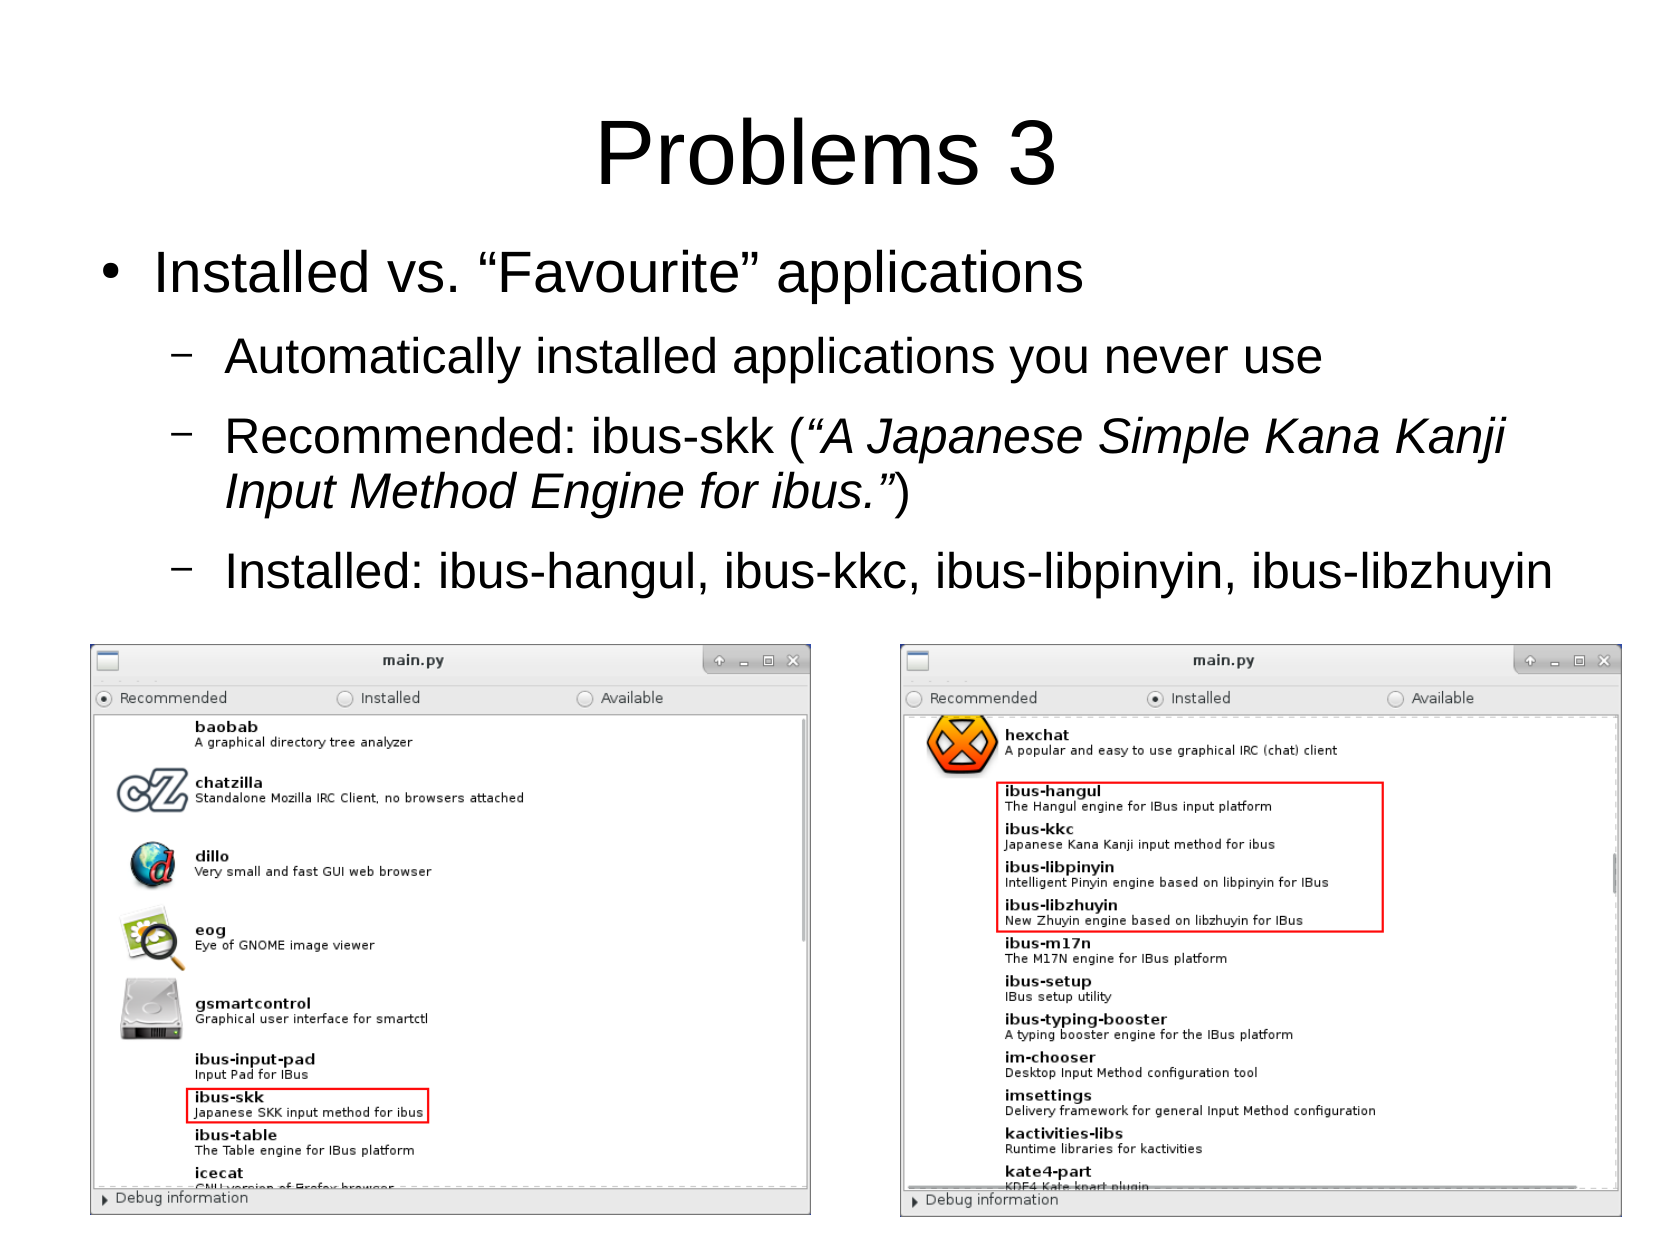

# Problems 3
Installed vs. “Favourite” applications
Automatically installed applications you never use
Recommended: ibus-skk (“A Japanese Simple Kana Kanji Input Method Engine for ibus.”)
Installed: ibus-hangul, ibus-kkc, ibus-libpinyin, ibus-libzhuyin